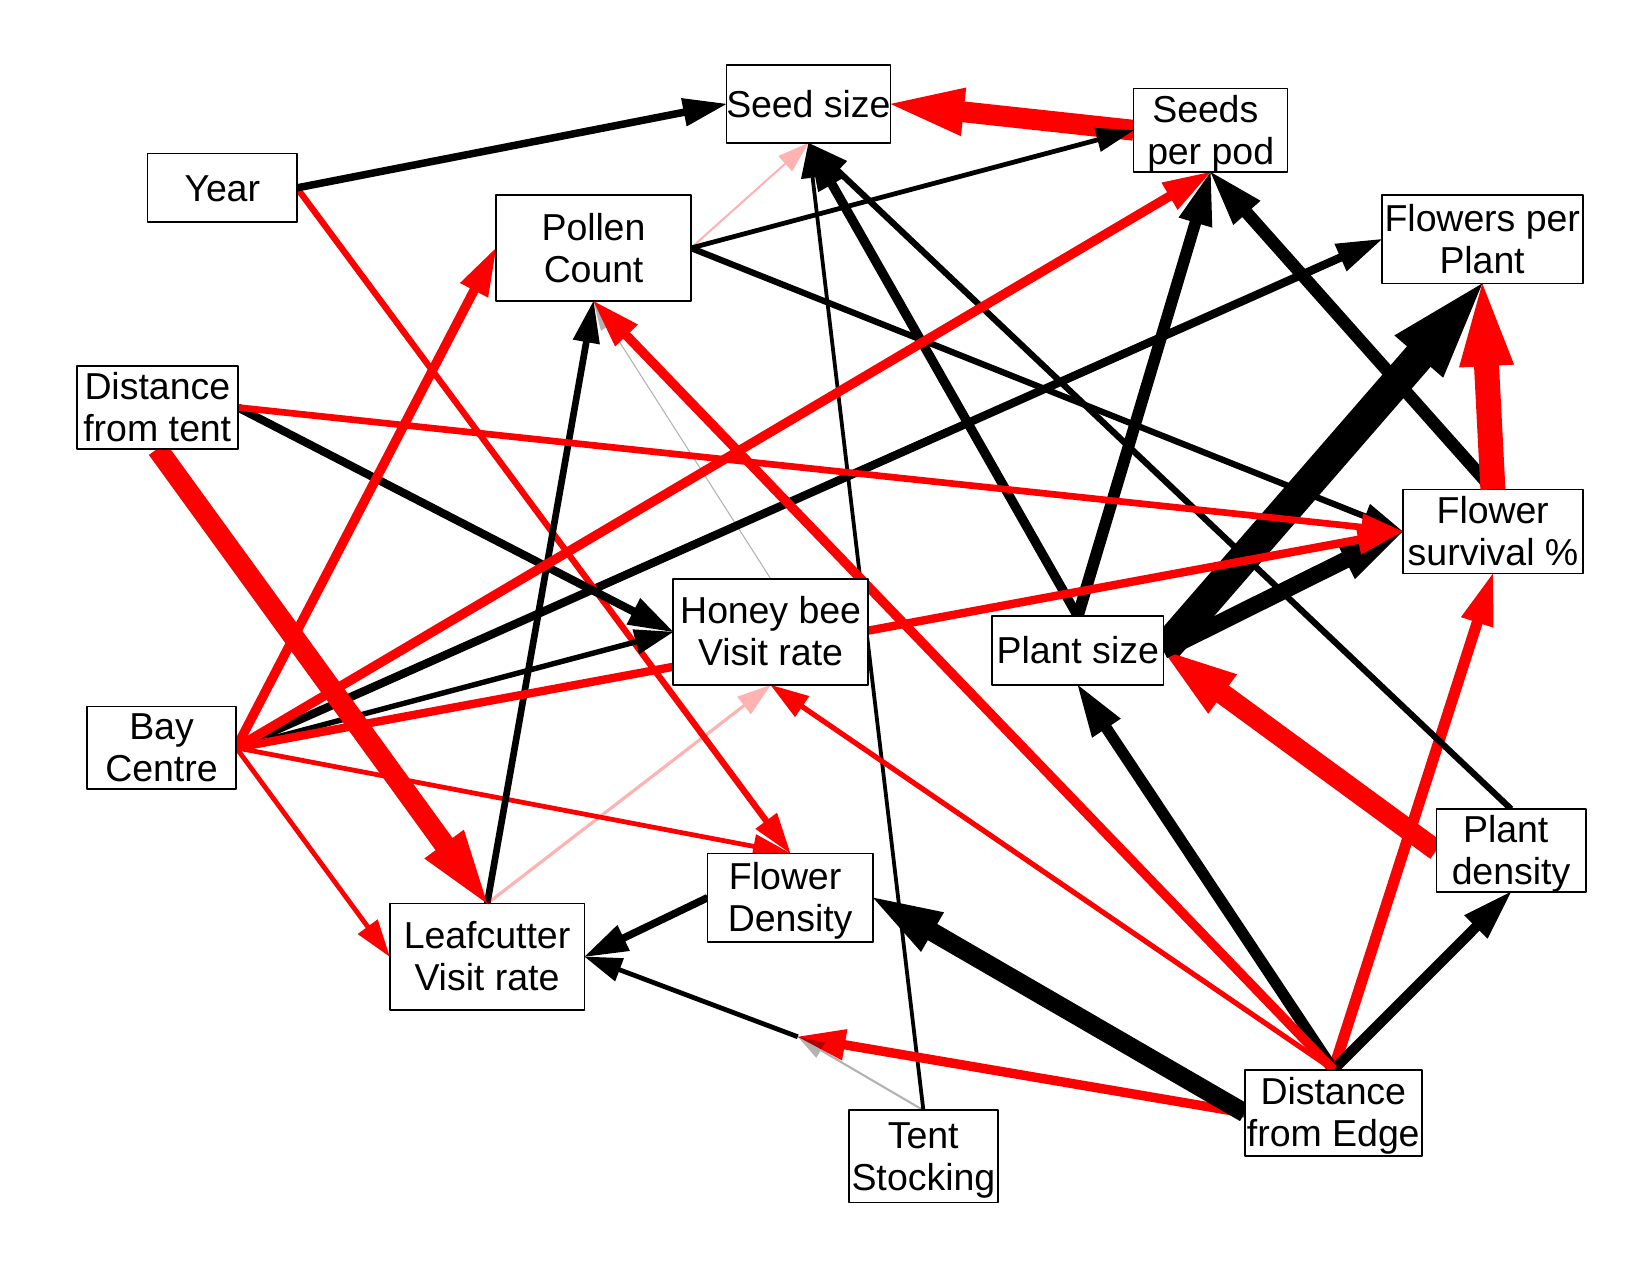

Seed size
Seeds
per pod
Year
Pollen
Count
Flowers per
Plant
Distance
from tent
Flower
survival %
Honey bee
Visit rate
Plant size
Bay
Centre
Plant
density
Flower
Density
Leafcutter
Visit rate
Distance
from Edge
Tent
Stocking